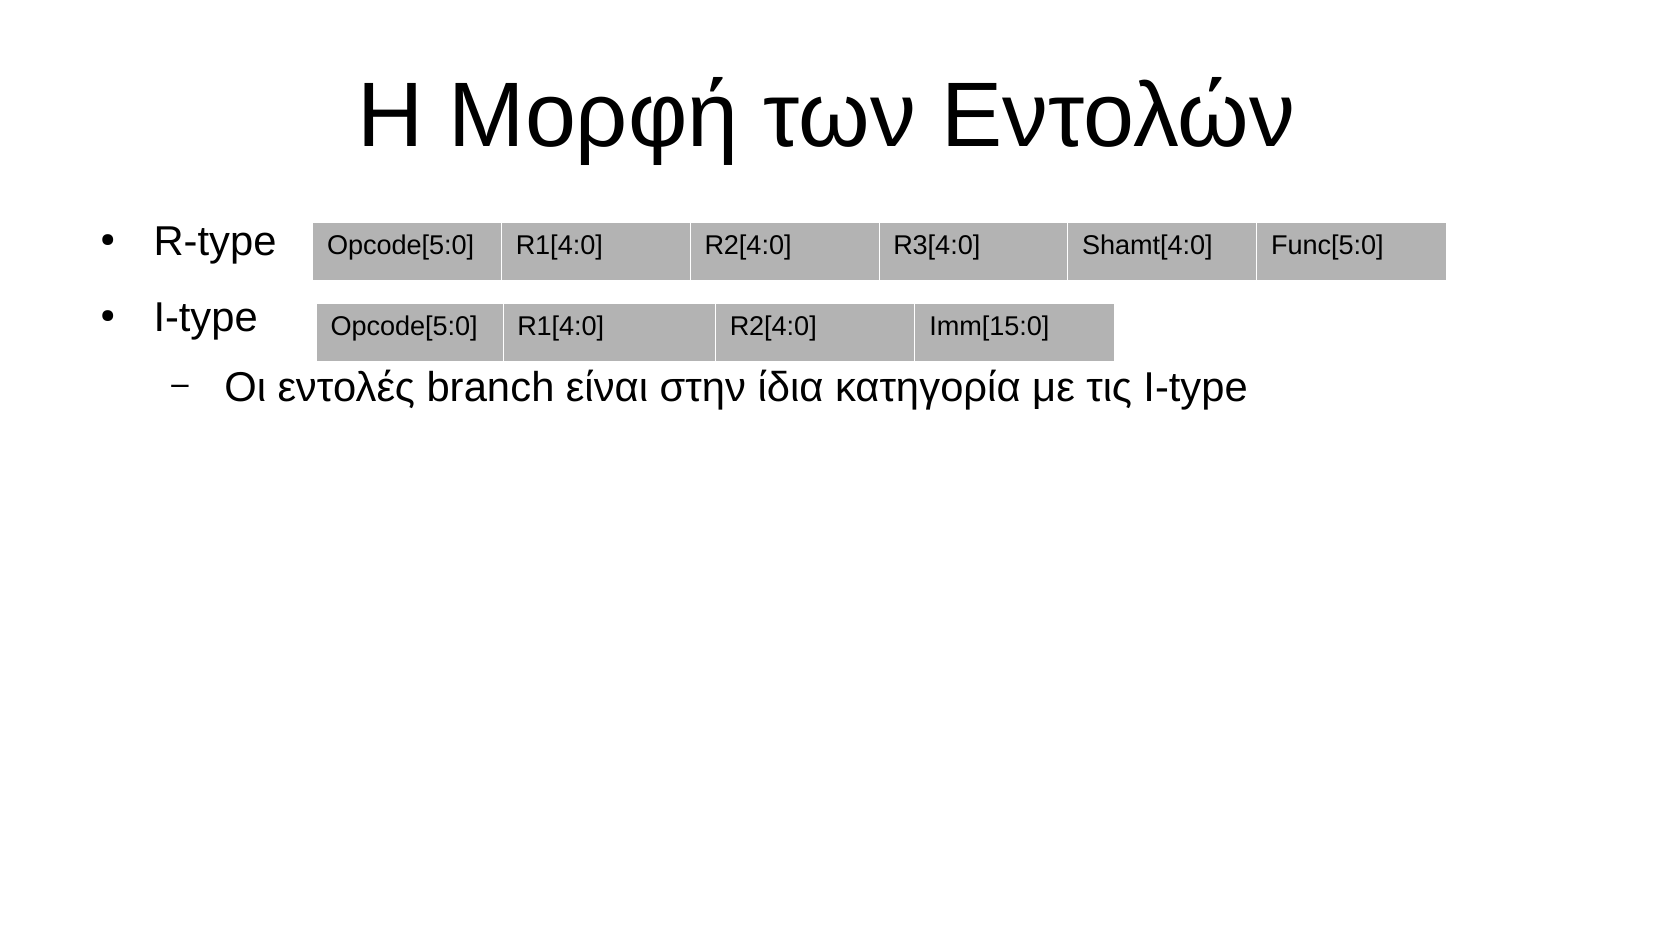

# Η Μορφή των Εντολών
R-type
I-type
Οι εντολές branch είναι στην ίδια κατηγορία με τις I-type
| Opcode[5:0] | R1[4:0] | R2[4:0] | R3[4:0] | Shamt[4:0] | Func[5:0] |
| --- | --- | --- | --- | --- | --- |
| Opcode[5:0] | R1[4:0] | R2[4:0] | Imm[15:0] |
| --- | --- | --- | --- |